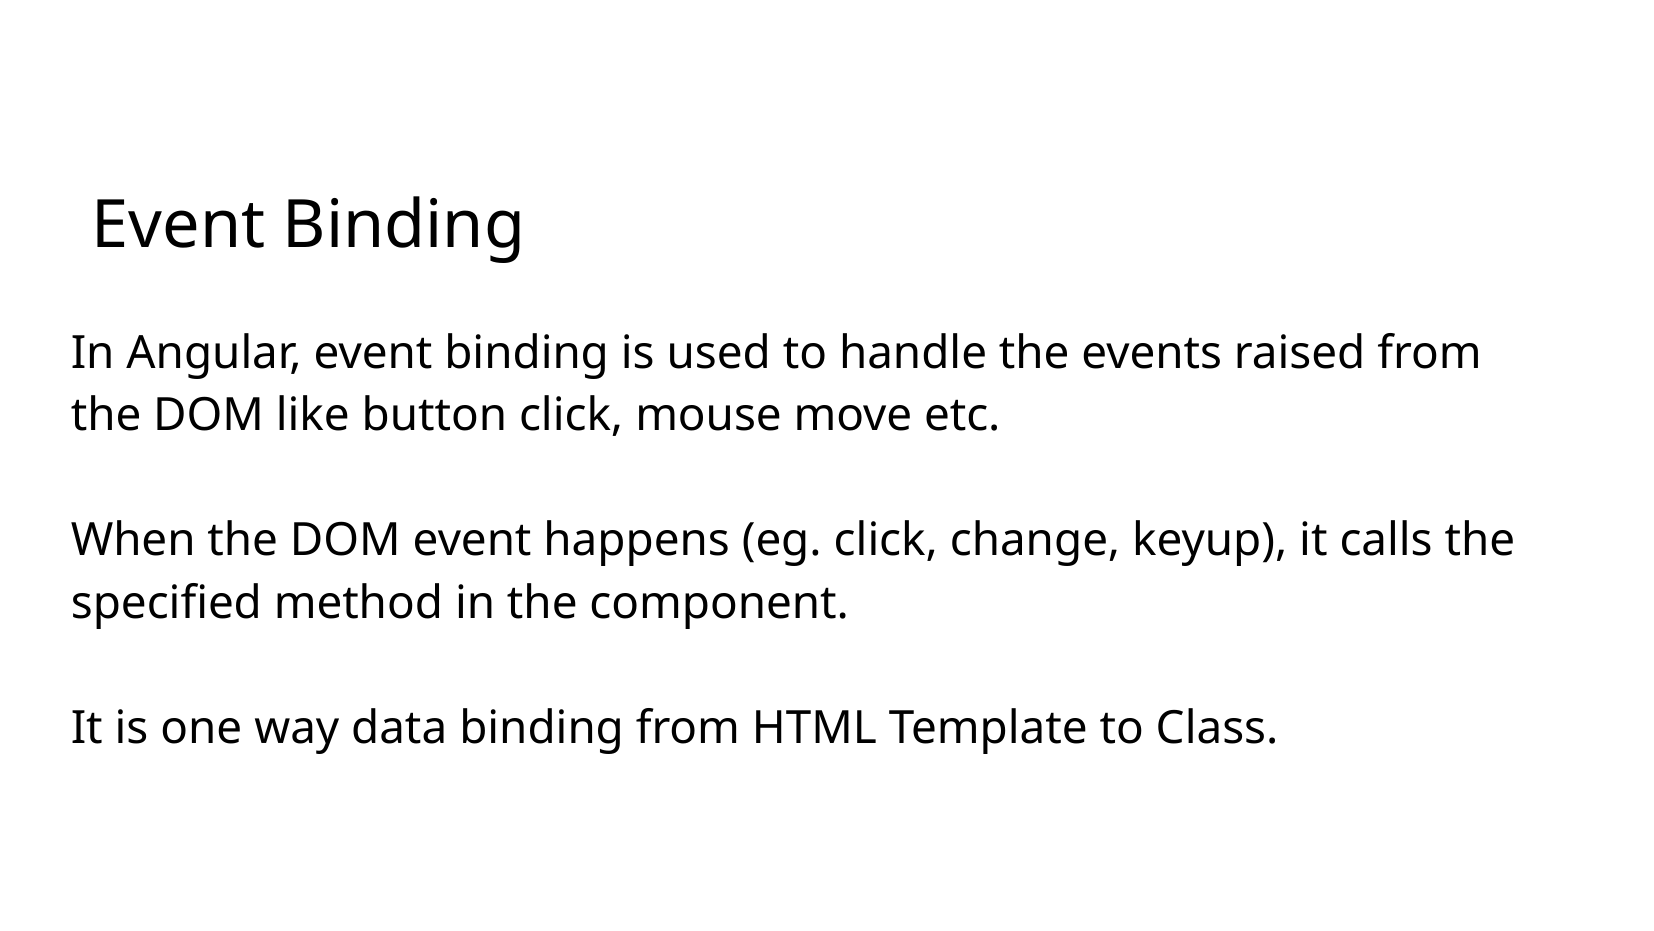

# Event Binding
In Angular, event binding is used to handle the events raised from the DOM like button click, mouse move etc.
When the DOM event happens (eg. click, change, keyup), it calls the specified method in the component.
It is one way data binding from HTML Template to Class.